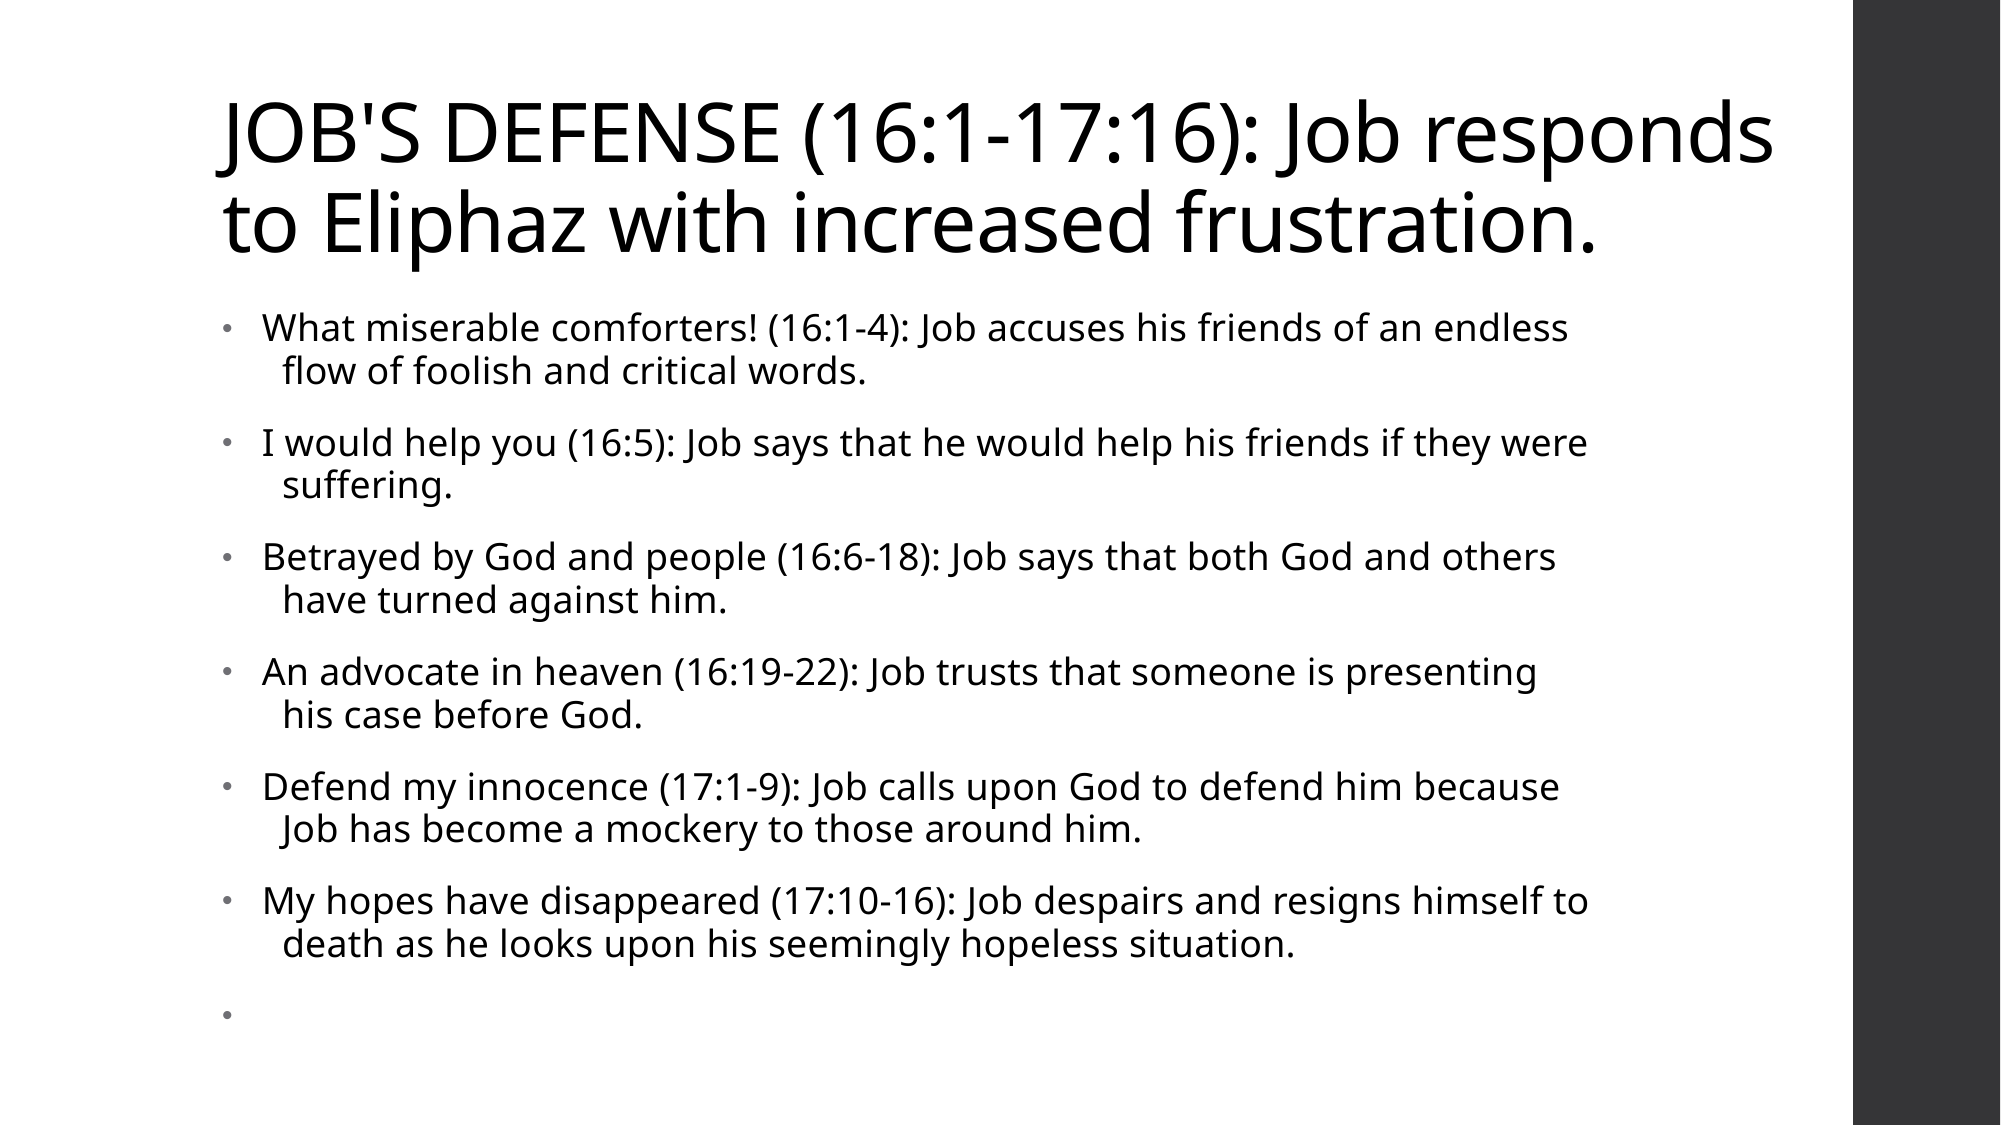

# JOB'S DEFENSE (16:1-17:16): Job responds to Eliphaz with increased frustration.
 What miserable comforters! (16:1-4): Job accuses his friends of an endless flow of foolish and critical words.
 I would help you (16:5): Job says that he would help his friends if they were suffering.
 Betrayed by God and people (16:6-18): Job says that both God and others have turned against him.
 An advocate in heaven (16:19-22): Job trusts that someone is presenting his case before God.
 Defend my innocence (17:1-9): Job calls upon God to defend him because Job has become a mockery to those around him.
 My hopes have disappeared (17:10-16): Job despairs and resigns himself to death as he looks upon his seemingly hopeless situation.